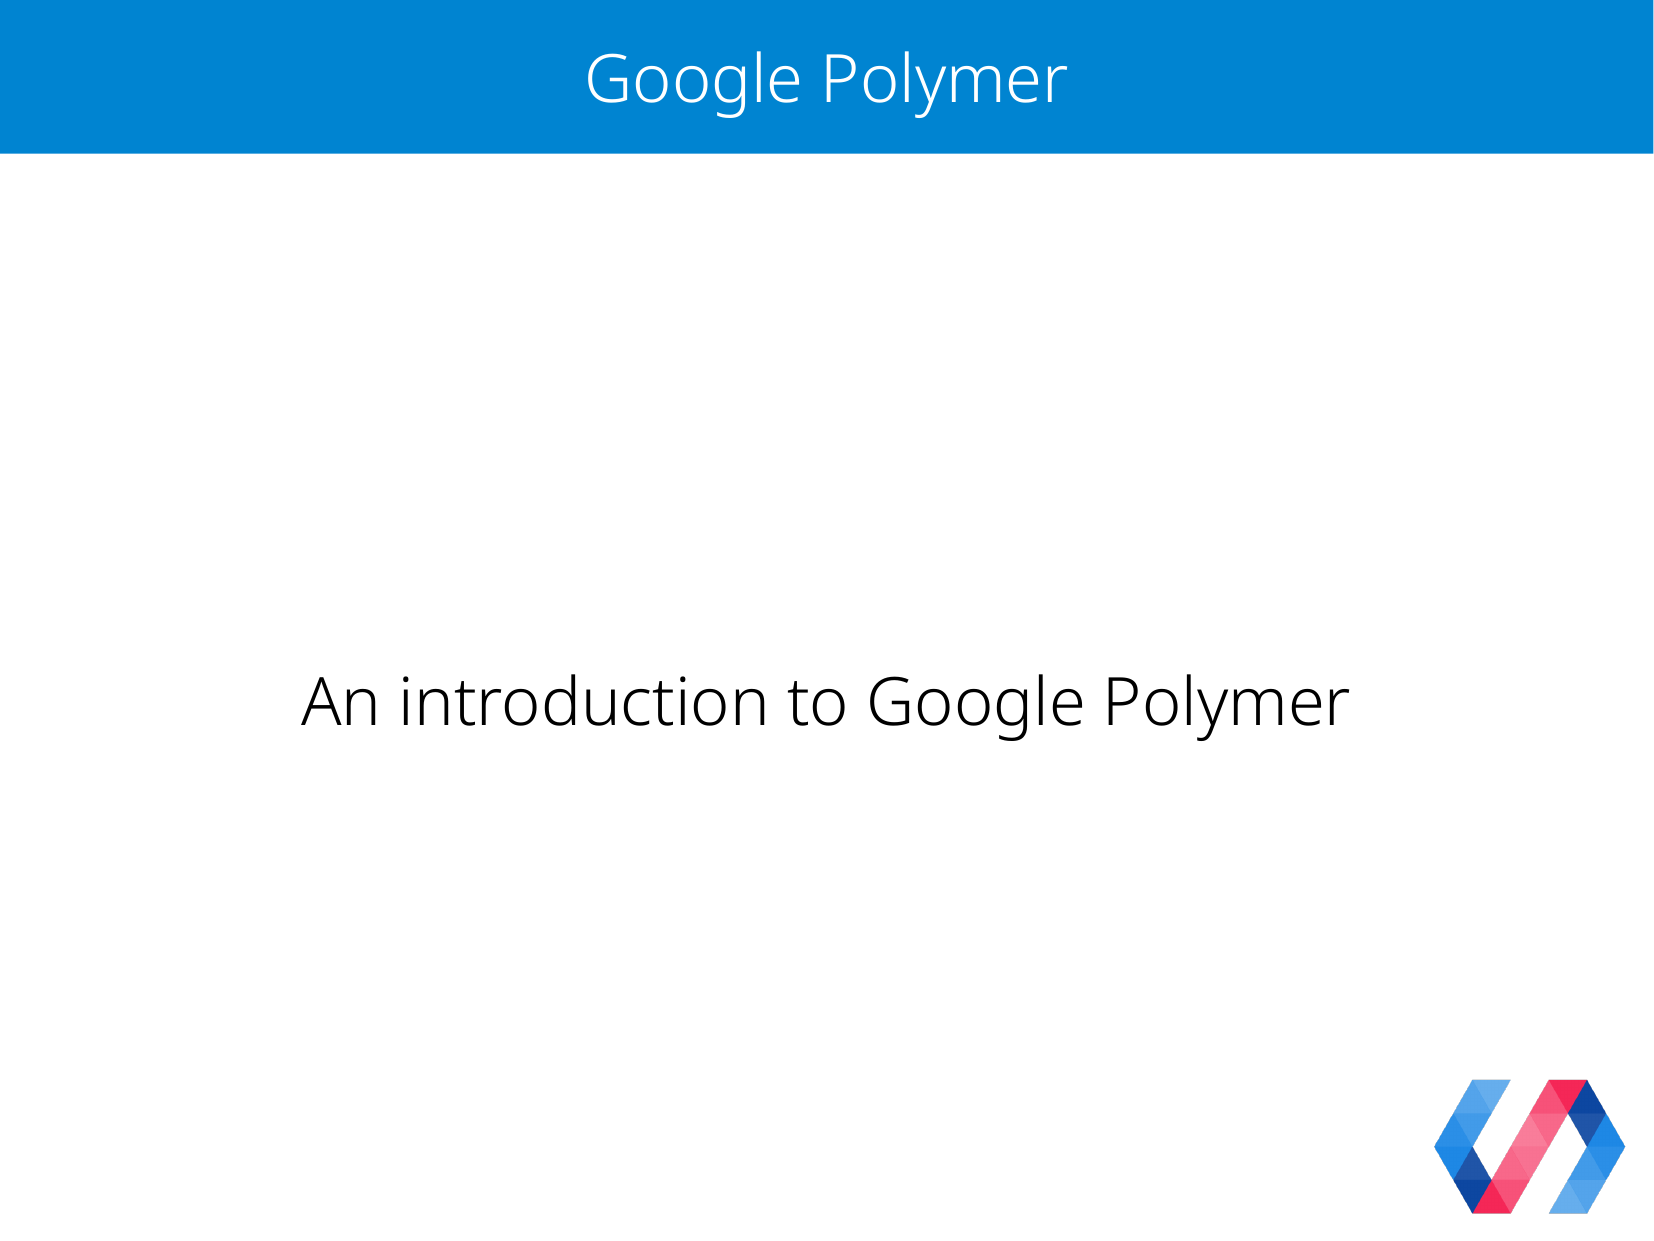

# Google Polymer
An introduction to Google Polymer